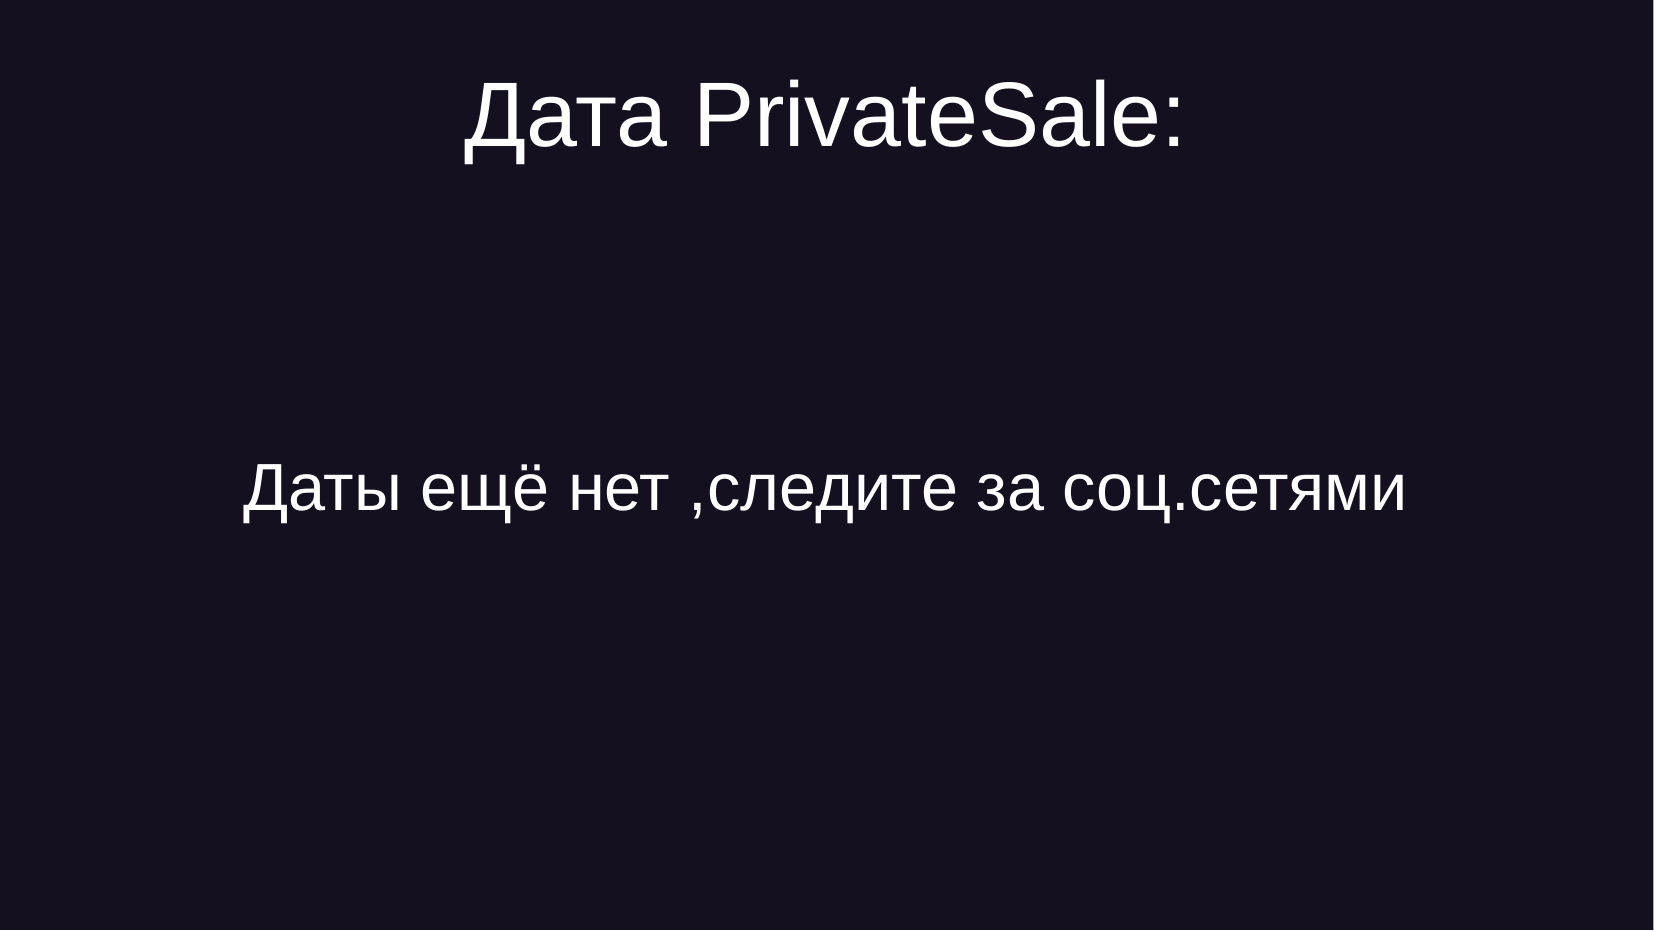

# Дата PrivateSale:
Даты ещё нет ,следите за соц.сетями